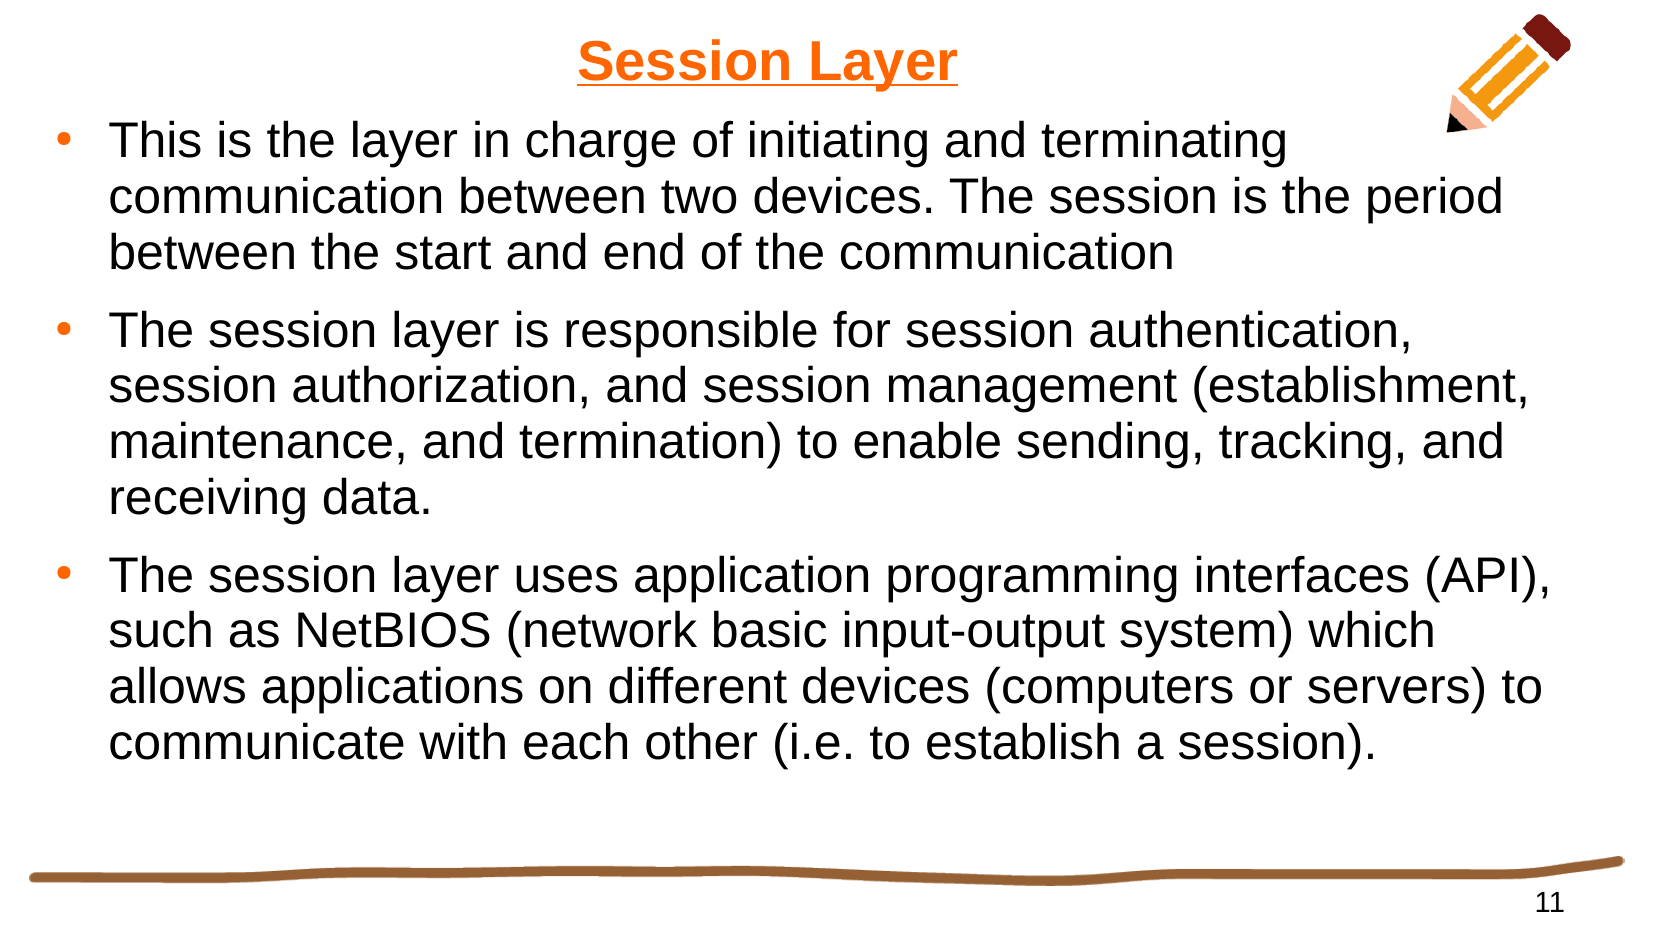

# Session Layer
This is the layer in charge of initiating and terminating communication between two devices. The session is the period between the start and end of the communication
The session layer is responsible for session authentication, session authorization, and session management (establishment, maintenance, and termination) to enable sending, tracking, and receiving data.
The session layer uses application programming interfaces (API), such as NetBIOS (network basic input-output system) which allows applications on different devices (computers or servers) to communicate with each other (i.e. to establish a session).
11